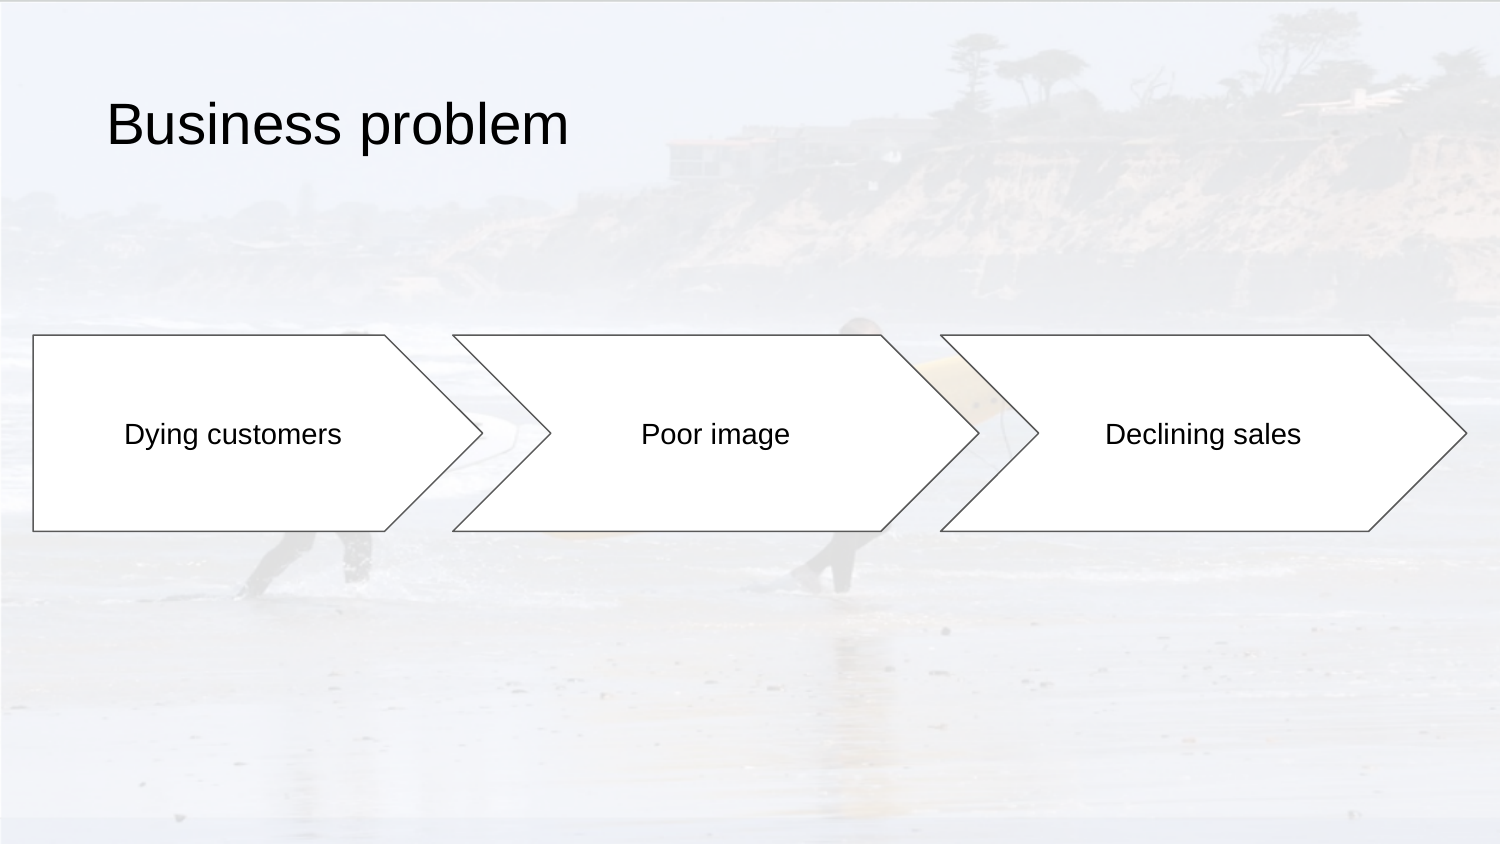

Business problem
Dying customers
Poor image
Declining sales